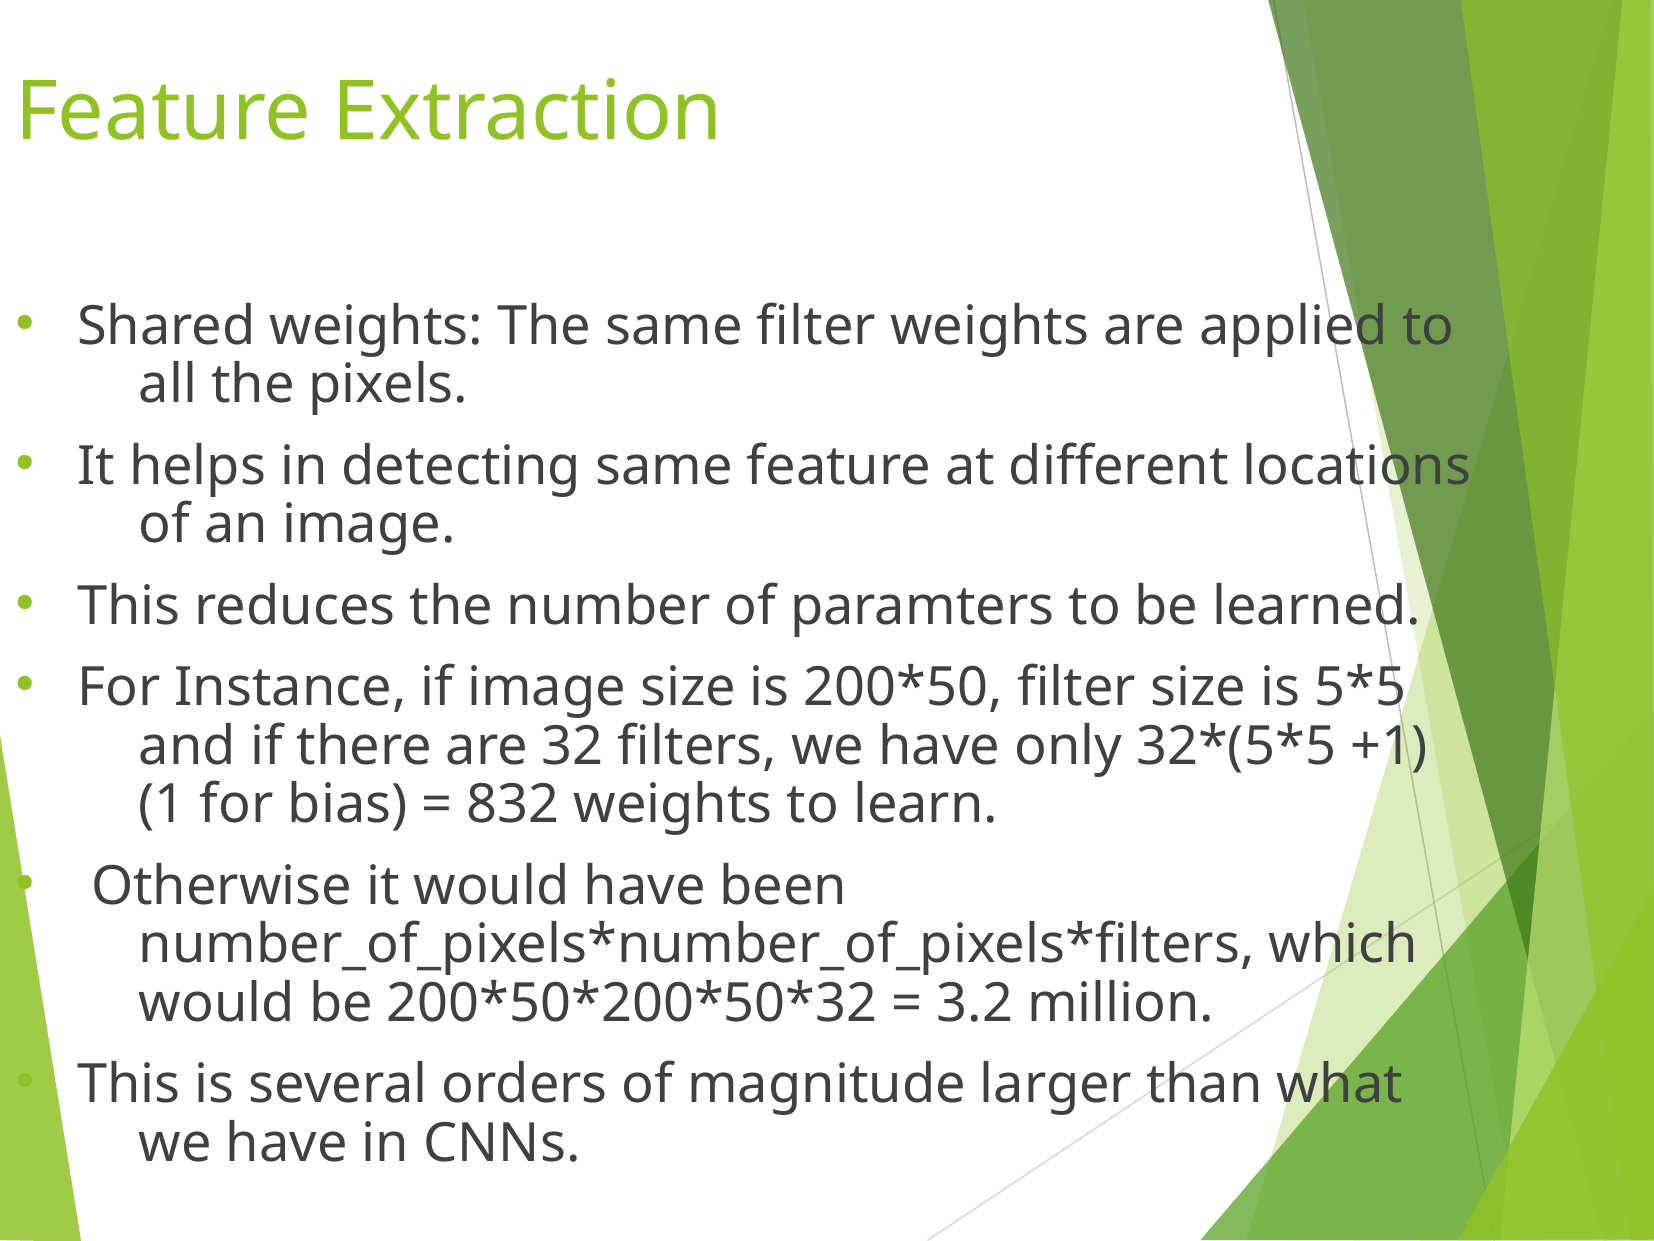

# Feature Extraction
Shared weights: The same filter weights are applied to all the pixels.
It helps in detecting same feature at different locations of an image.
This reduces the number of paramters to be learned.
For Instance, if image size is 200*50, filter size is 5*5 and if there are 32 filters, we have only 32*(5*5 +1) (1 for bias) = 832 weights to learn.
 Otherwise it would have been number_of_pixels*number_of_pixels*filters, which would be 200*50*200*50*32 = 3.2 million.
This is several orders of magnitude larger than what we have in CNNs.